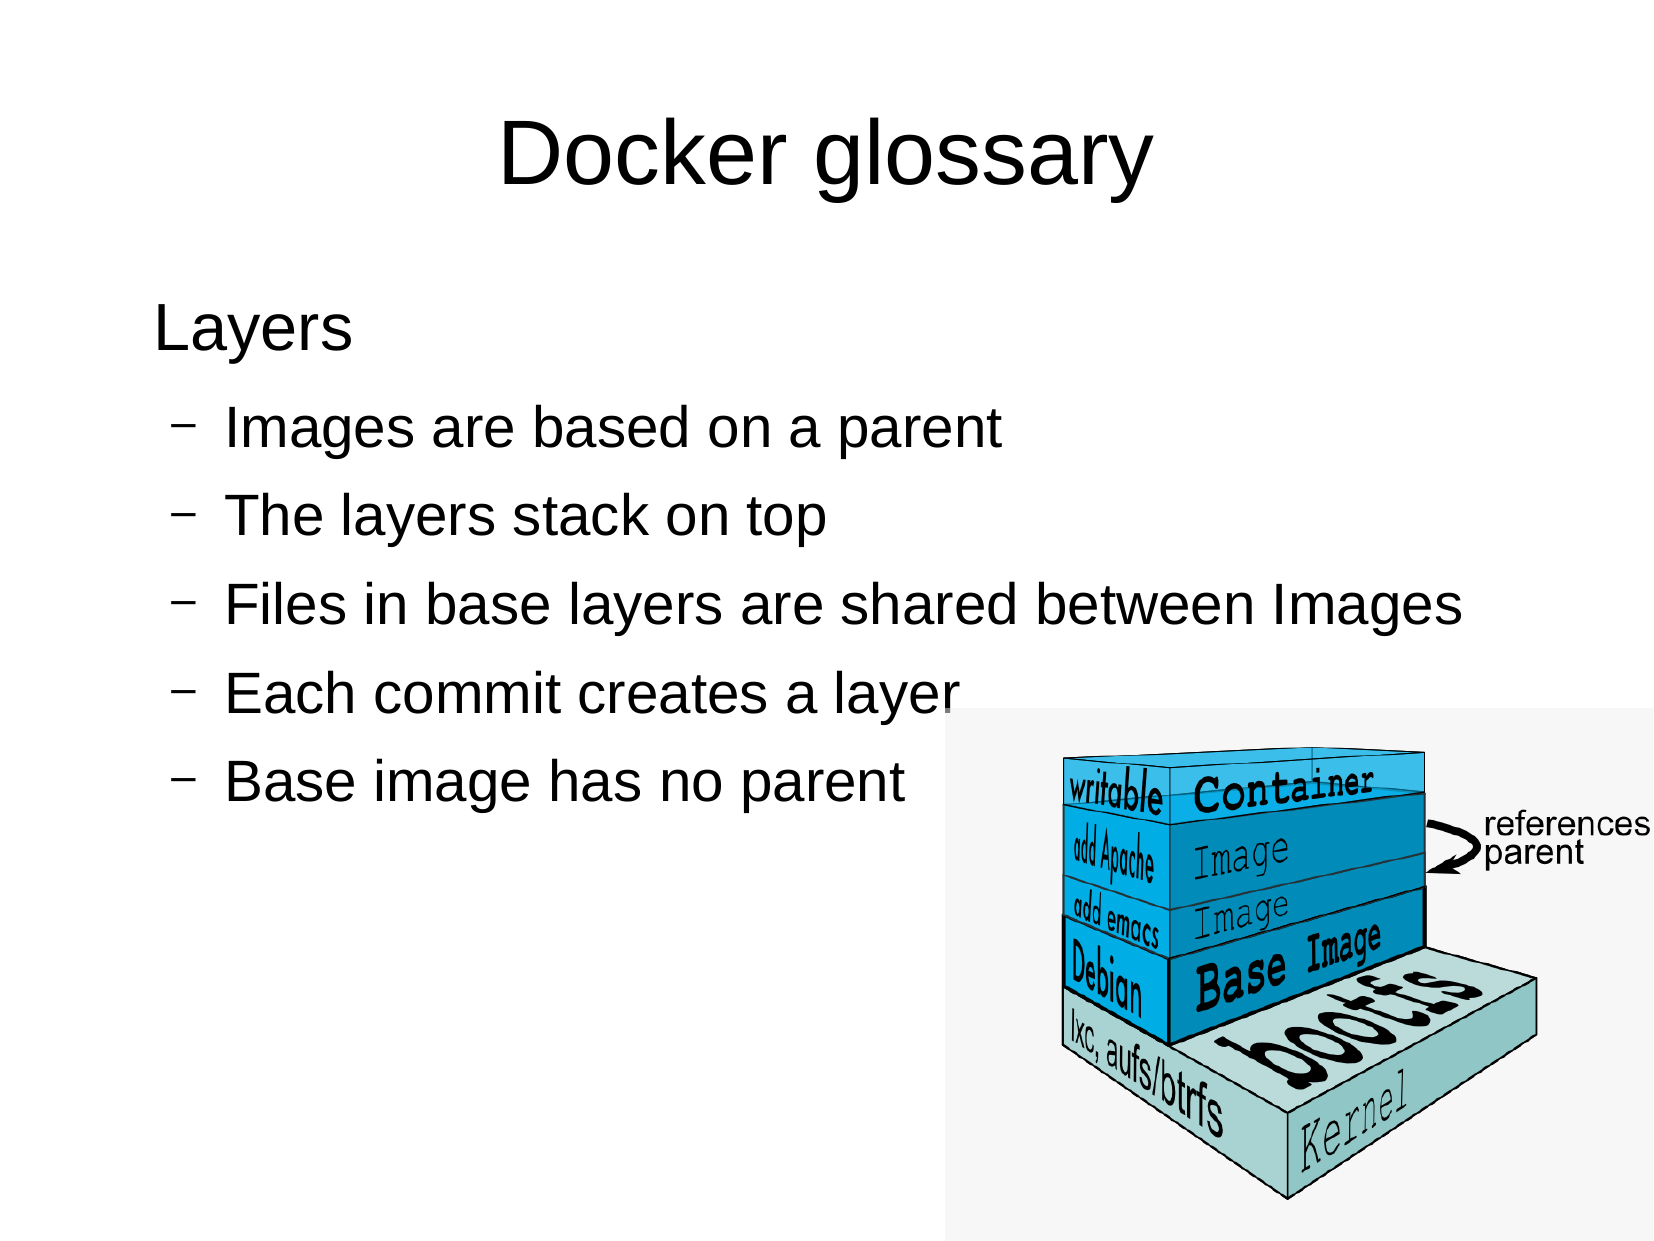

# Docker glossary
Layers
Images are based on a parent
The layers stack on top
Files in base layers are shared between Images
Each commit creates a layer
Base image has no parent